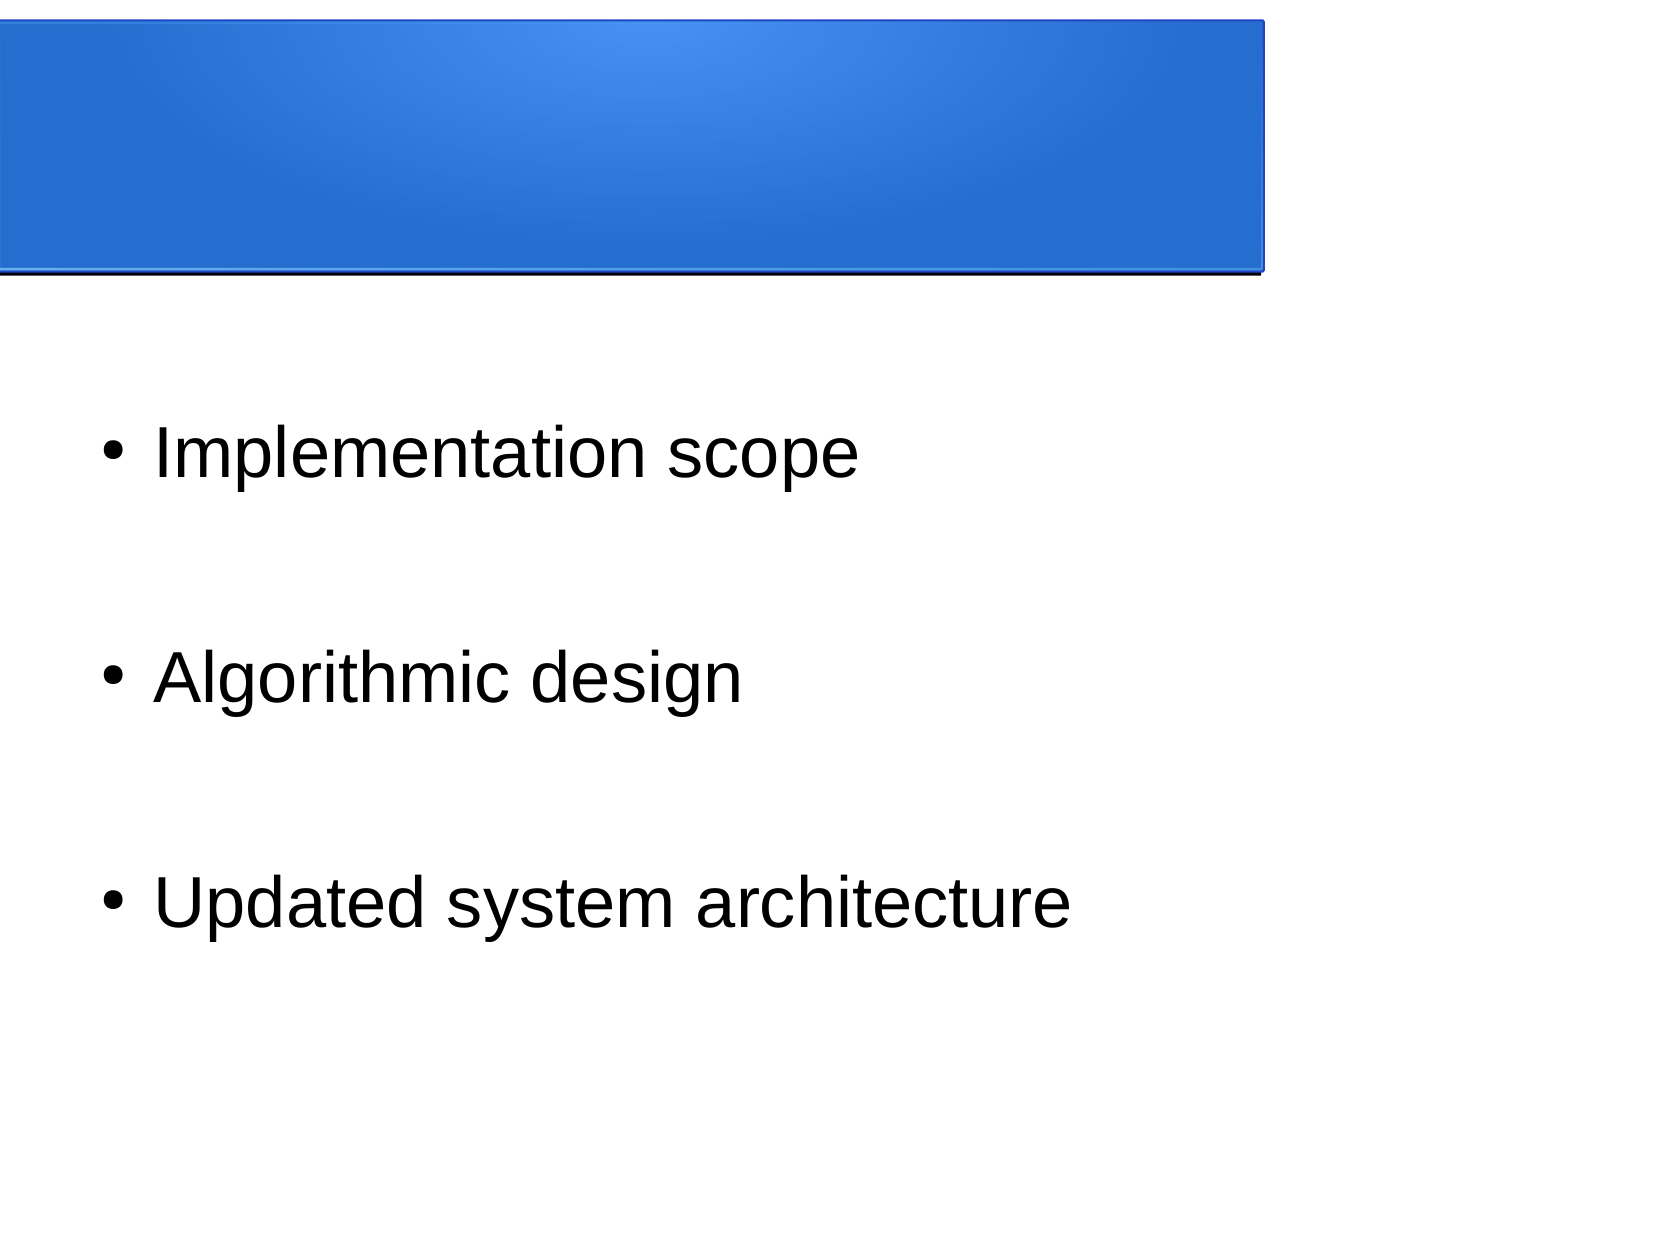

#
Implementation scope
Algorithmic design
Updated system architecture